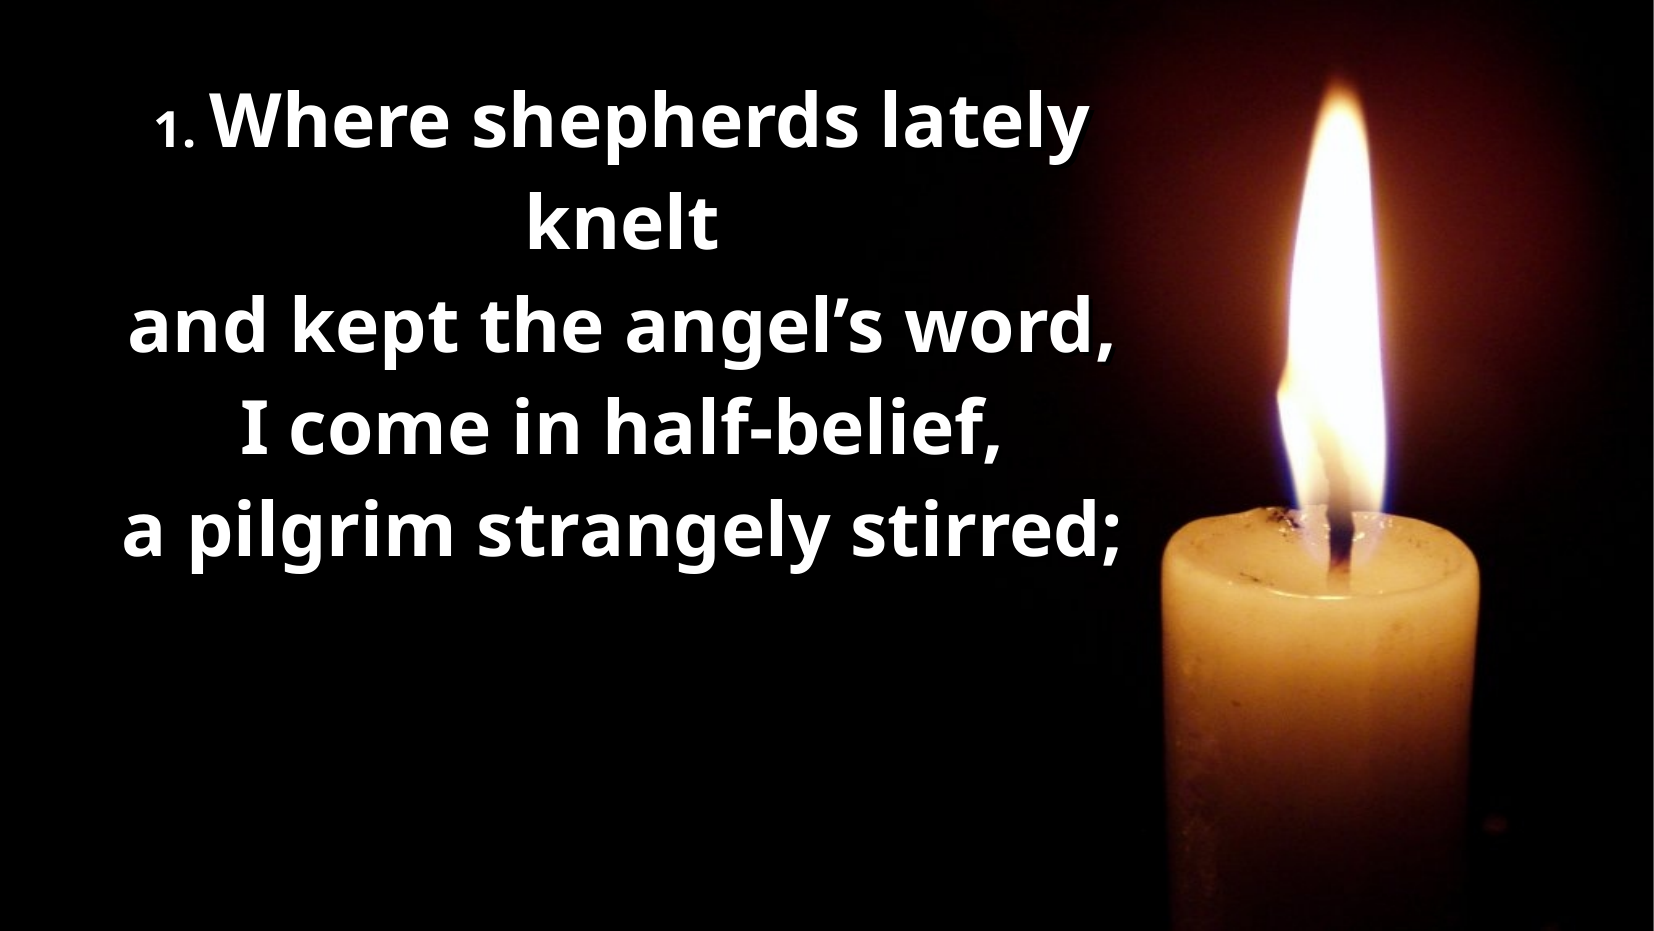

1. Where shepherds lately knelt
and kept the angel’s word,
I come in half-belief,
a pilgrim strangely stirred;